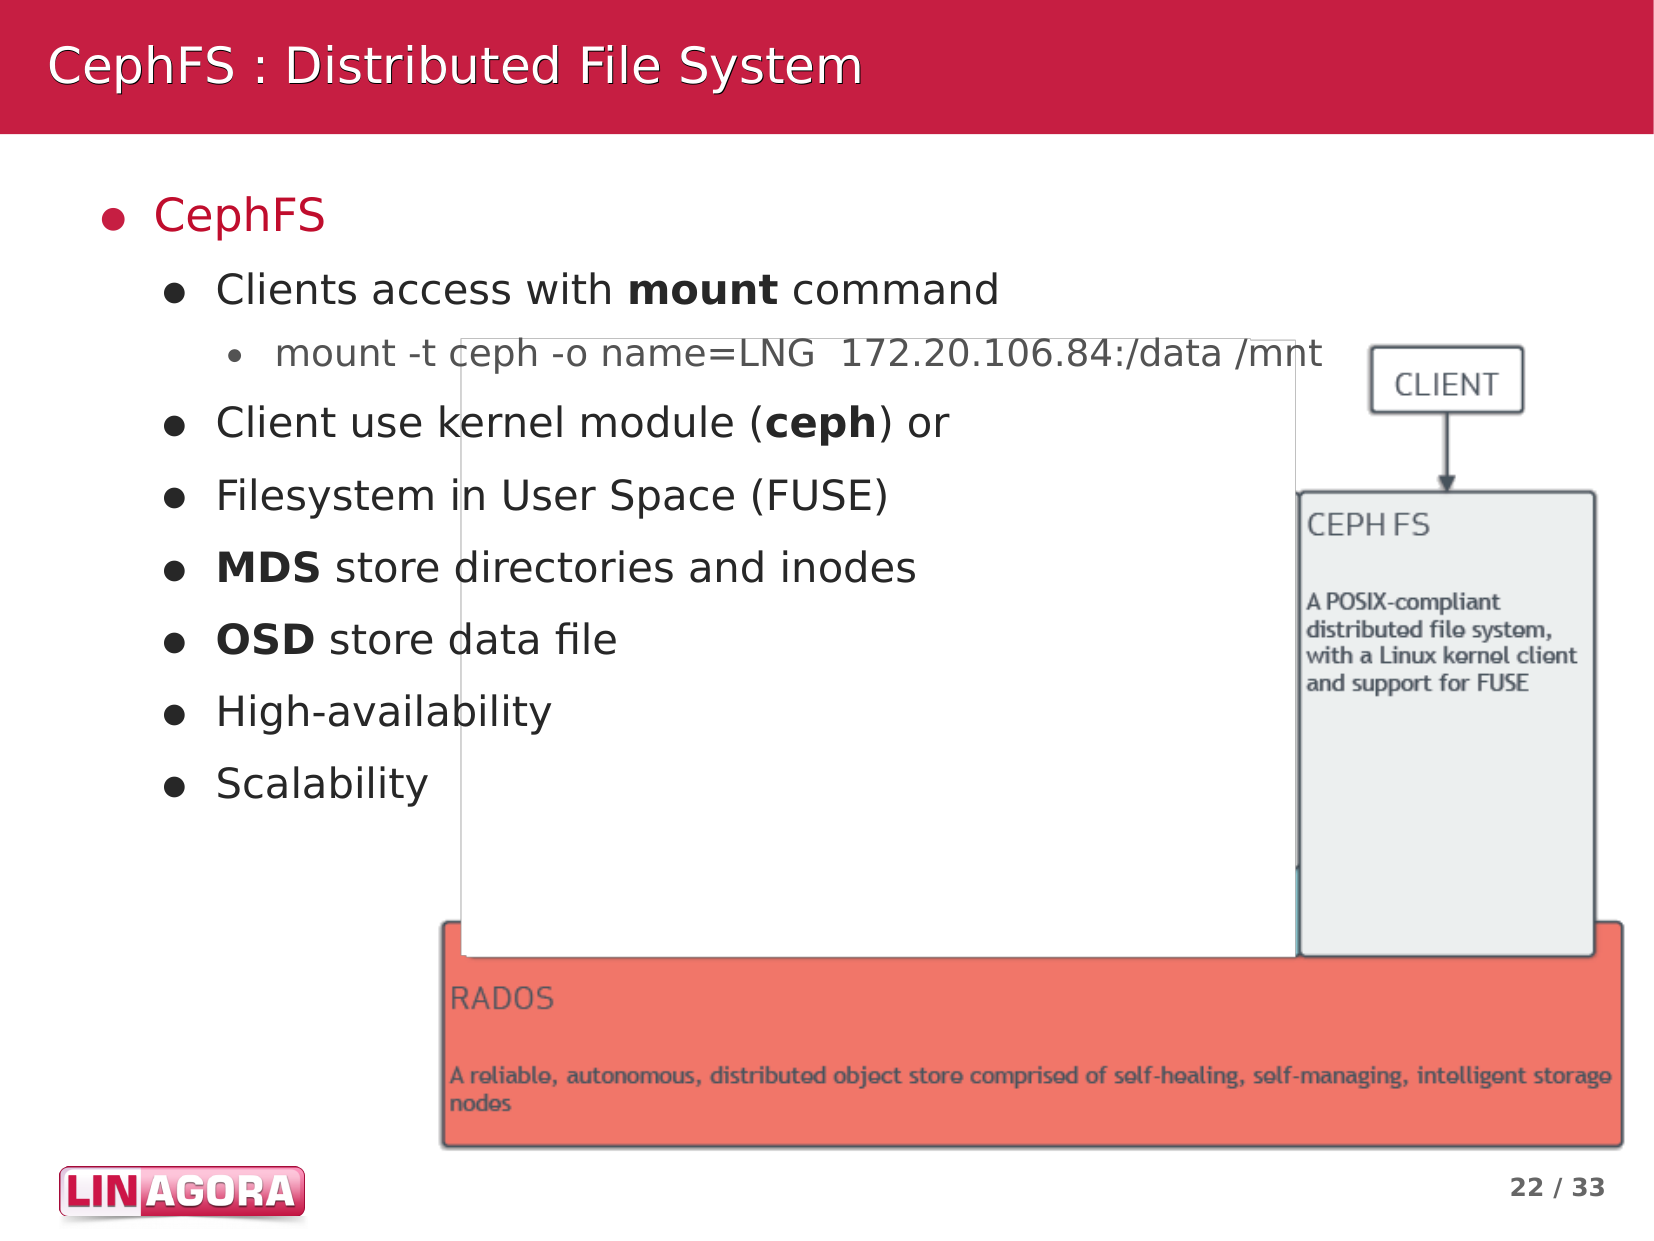

# CephFS : Distributed File System
CephFS
Clients access with mount command
mount -t ceph -o name=LNG 172.20.106.84:/data /mnt
Client use kernel module (ceph) or
Filesystem in User Space (FUSE)
MDS store directories and inodes
OSD store data file
High-availability
Scalability